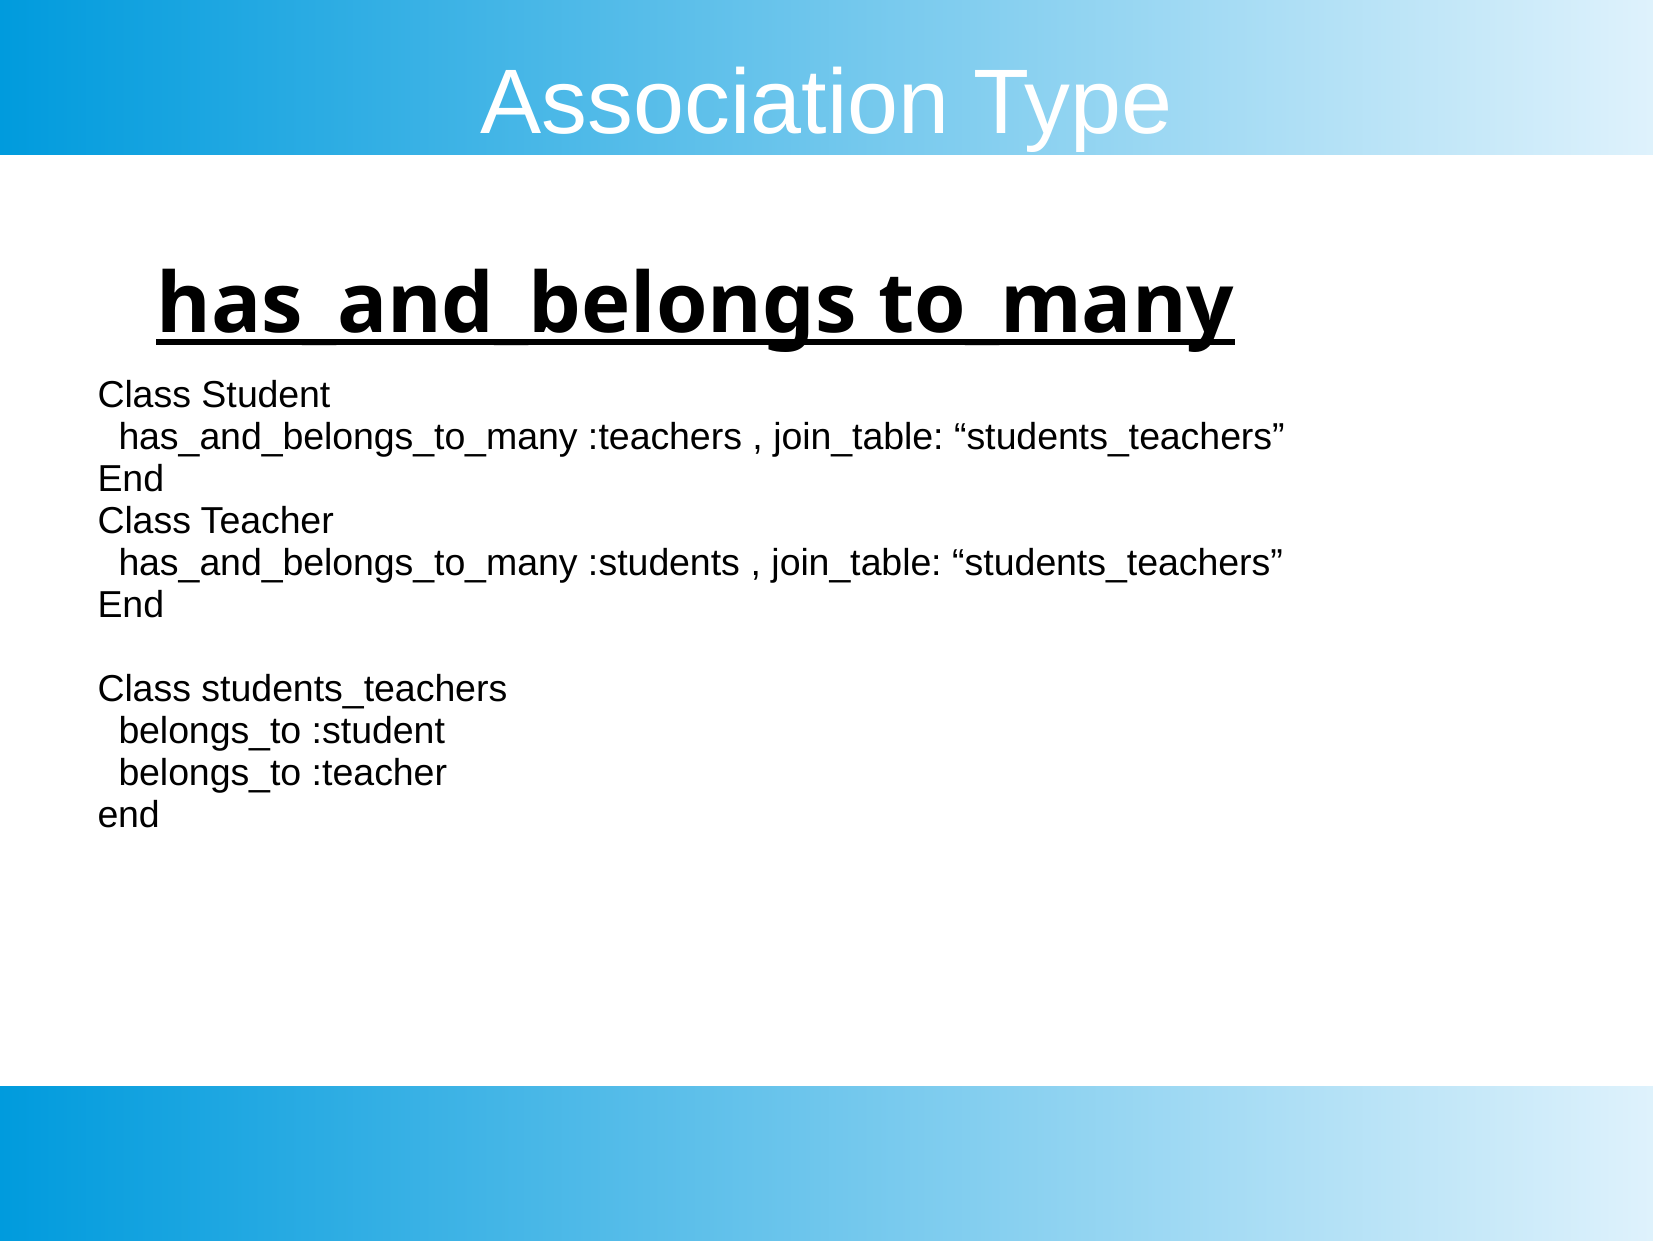

# Association Type
has_and_belongs to_many
Class Student
 has_and_belongs_to_many :teachers , join_table: “students_teachers”
End
Class Teacher
 has_and_belongs_to_many :students , join_table: “students_teachers”
End
Class students_teachers
 belongs_to :student
 belongs_to :teacher
end